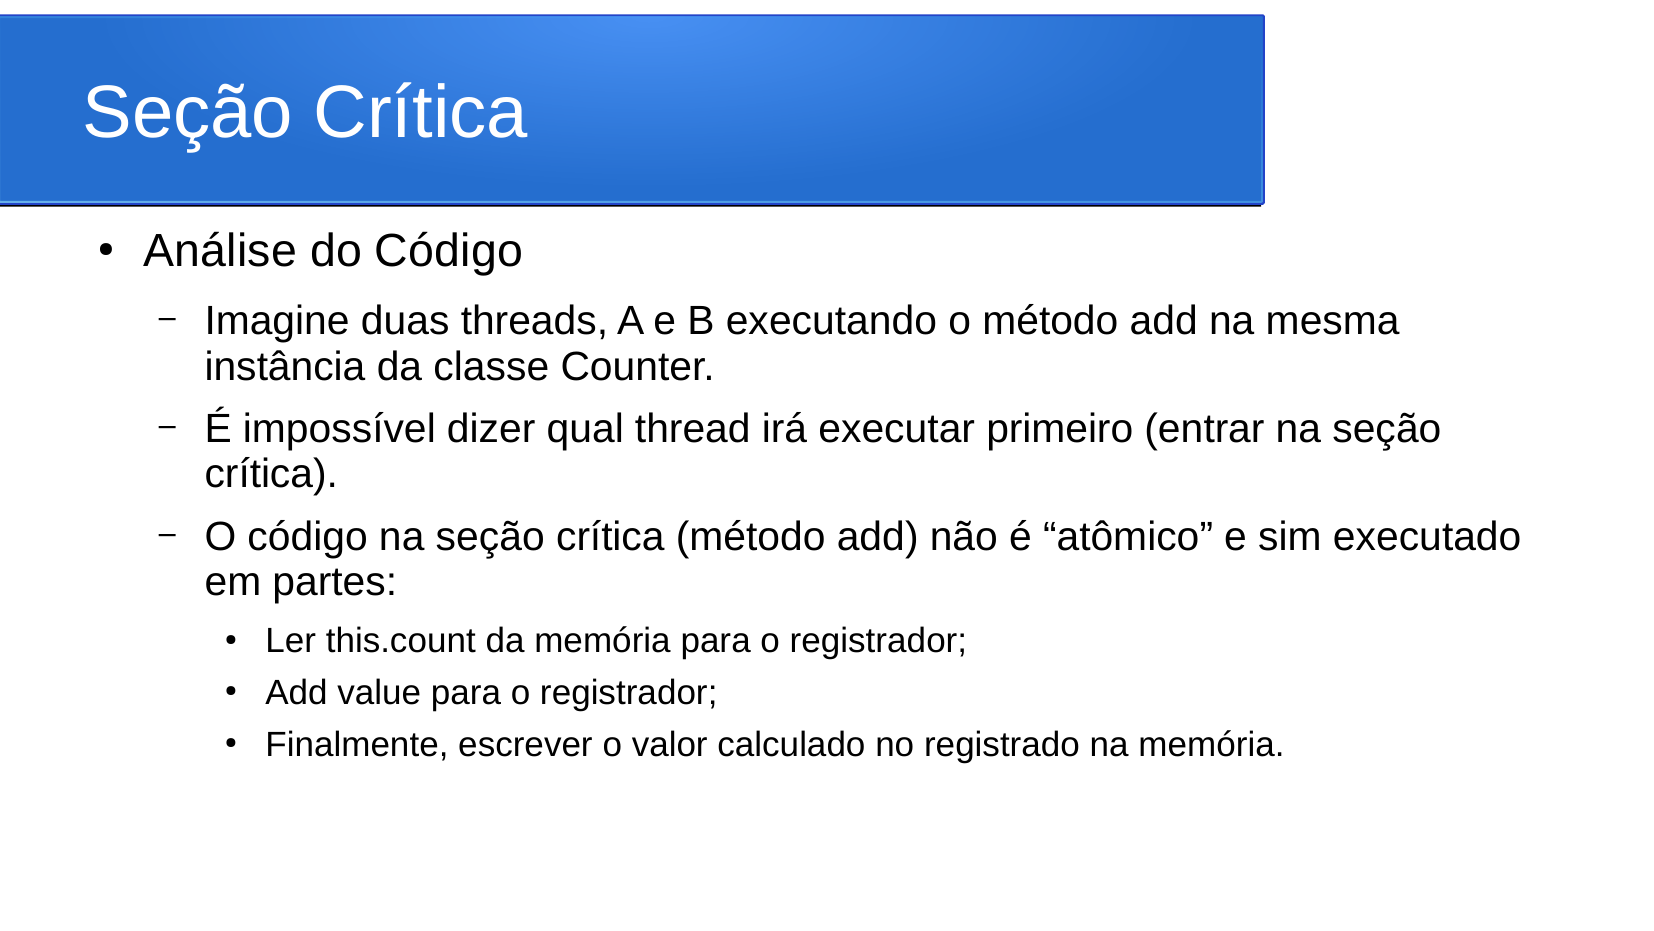

# Seção Crítica
Análise do Código
Imagine duas threads, A e B executando o método add na mesma instância da classe Counter.
É impossível dizer qual thread irá executar primeiro (entrar na seção crítica).
O código na seção crítica (método add) não é “atômico” e sim executado em partes:
Ler this.count da memória para o registrador;
Add value para o registrador;
Finalmente, escrever o valor calculado no registrado na memória.